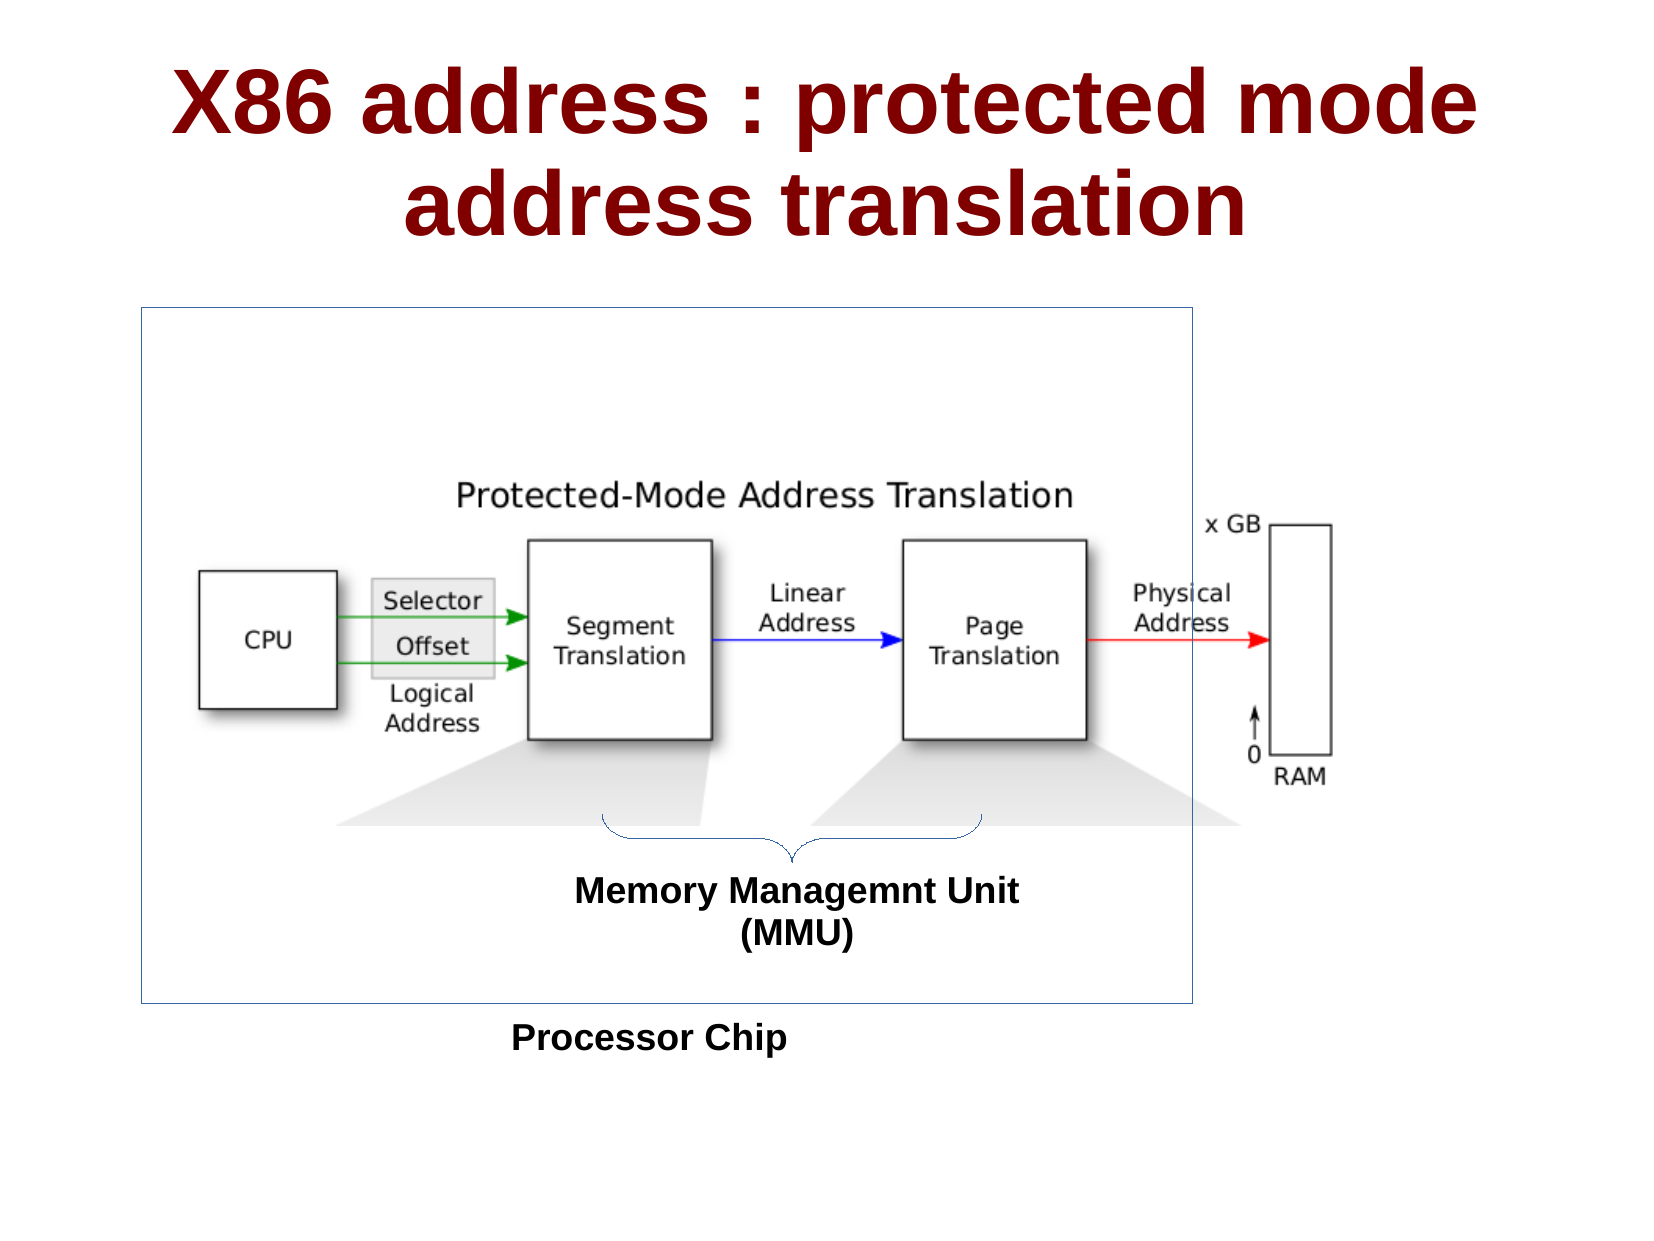

# X86 address : protected mode address translation
Memory Managemnt Unit (MMU)
Processor Chip